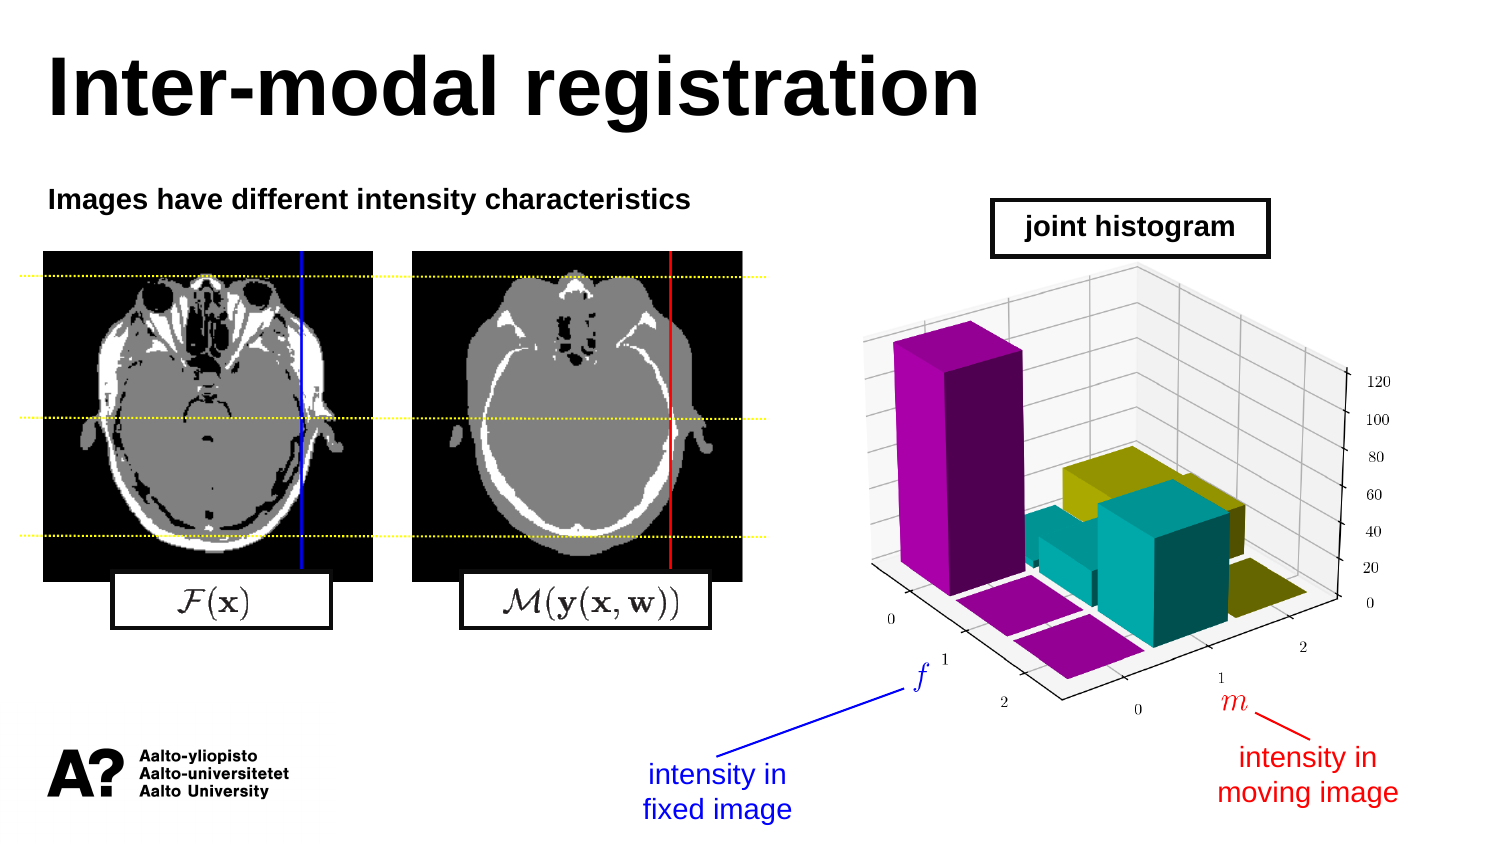

# Inter-modal registration
Images have different intensity characteristics
joint histogram
intensity in moving image
intensity in fixed image